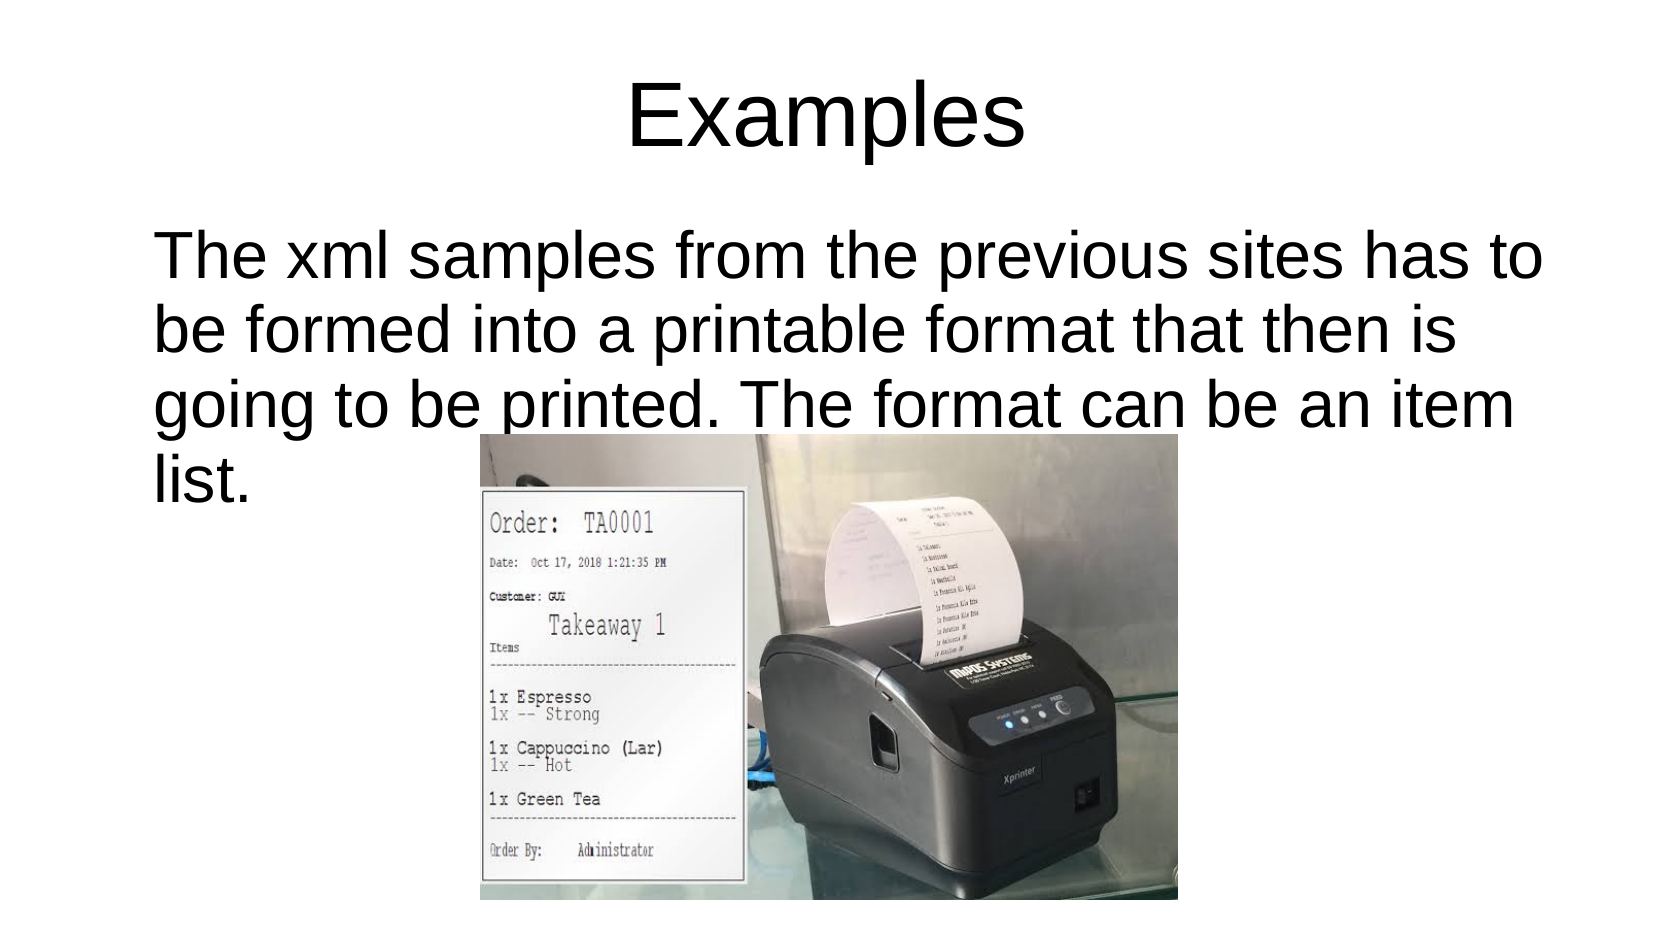

# Examples
The xml samples from the previous sites has to be formed into a printable format that then is going to be printed. The format can be an item list.